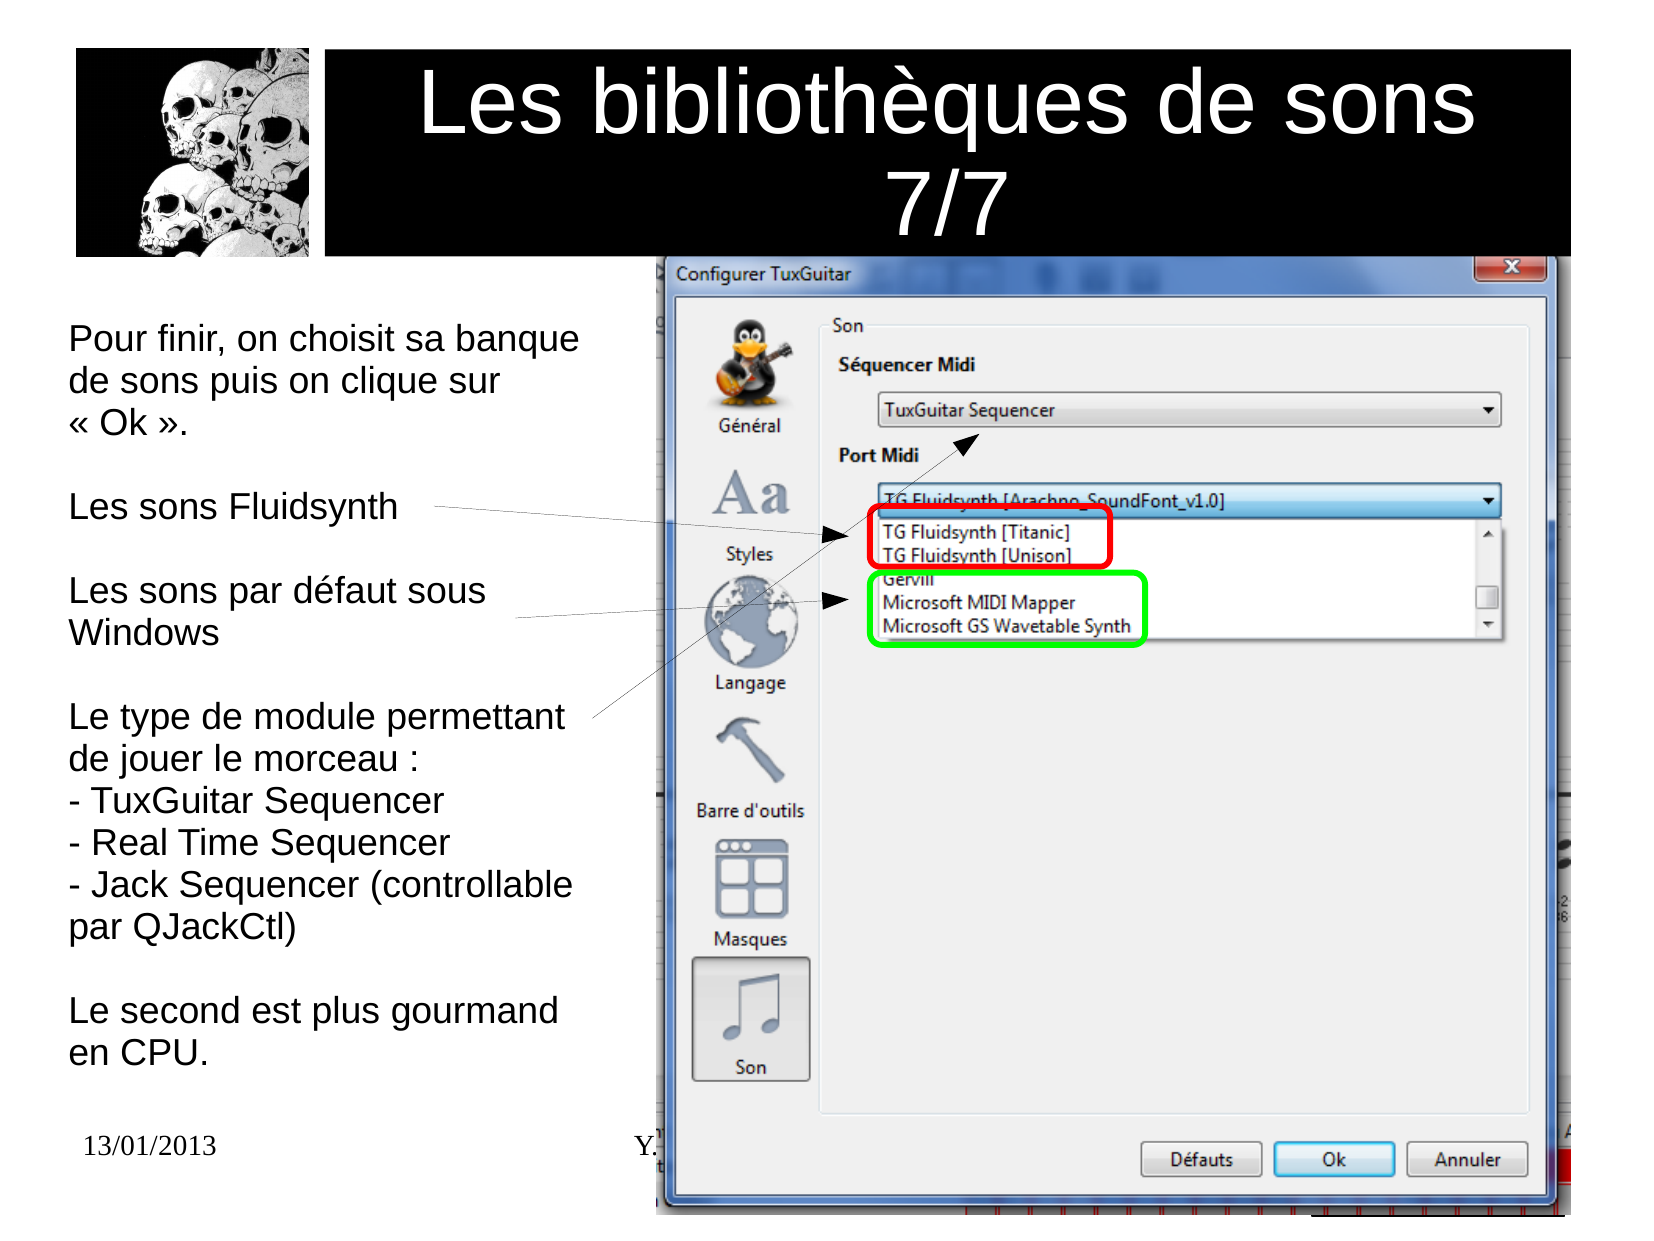

# Les bibliothèques de sons 7/7
Pour finir, on choisit sa banque de sons puis on clique sur « Ok ».
Les sons Fluidsynth
Les sons par défaut sous Windows
Le type de module permettant de jouer le morceau :
- TuxGuitar Sequencer
- Real Time Sequencer
- Jack Sequencer (controllable par QJackCtl)
Le second est plus gourmand en CPU.
Y. Collette
10